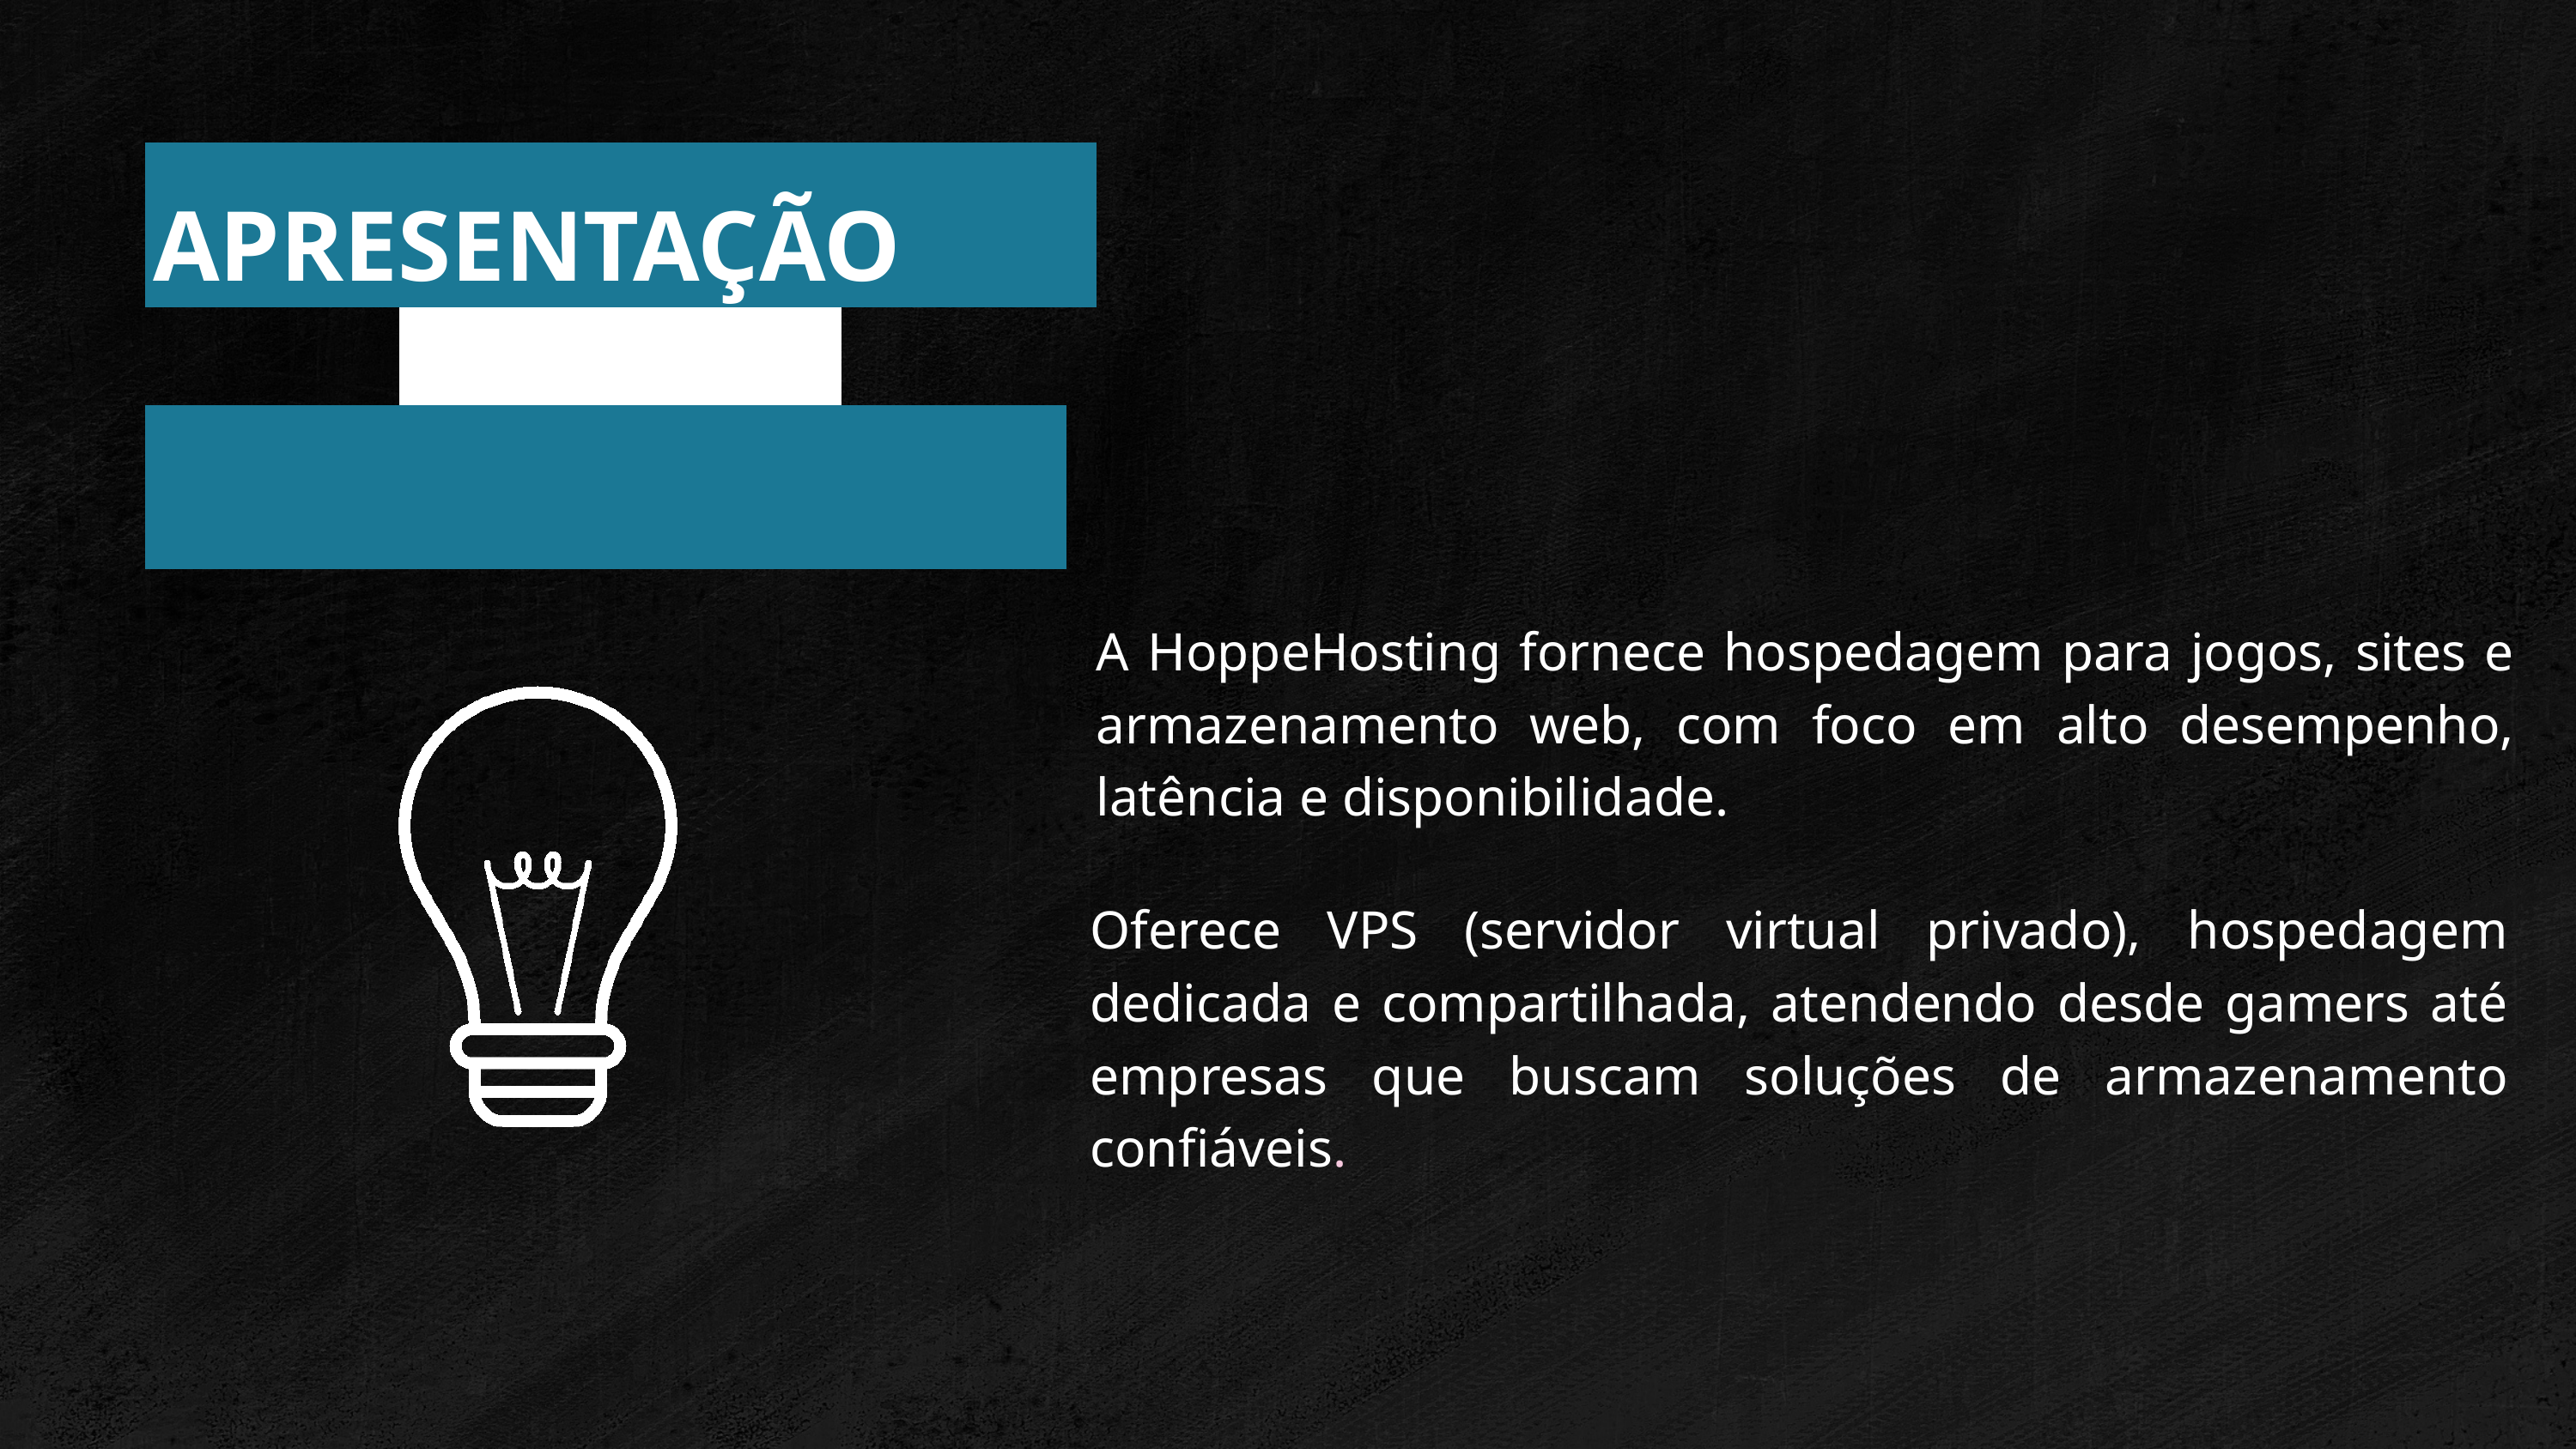

APRESENTAÇÃO DA
EMPRESA
A HoppeHosting fornece hospedagem para jogos, sites e armazenamento web, com foco em alto desempenho, latência e disponibilidade.
Oferece VPS (servidor virtual privado), hospedagem dedicada e compartilhada, atendendo desde gamers até empresas que buscam soluções de armazenamento confiáveis.